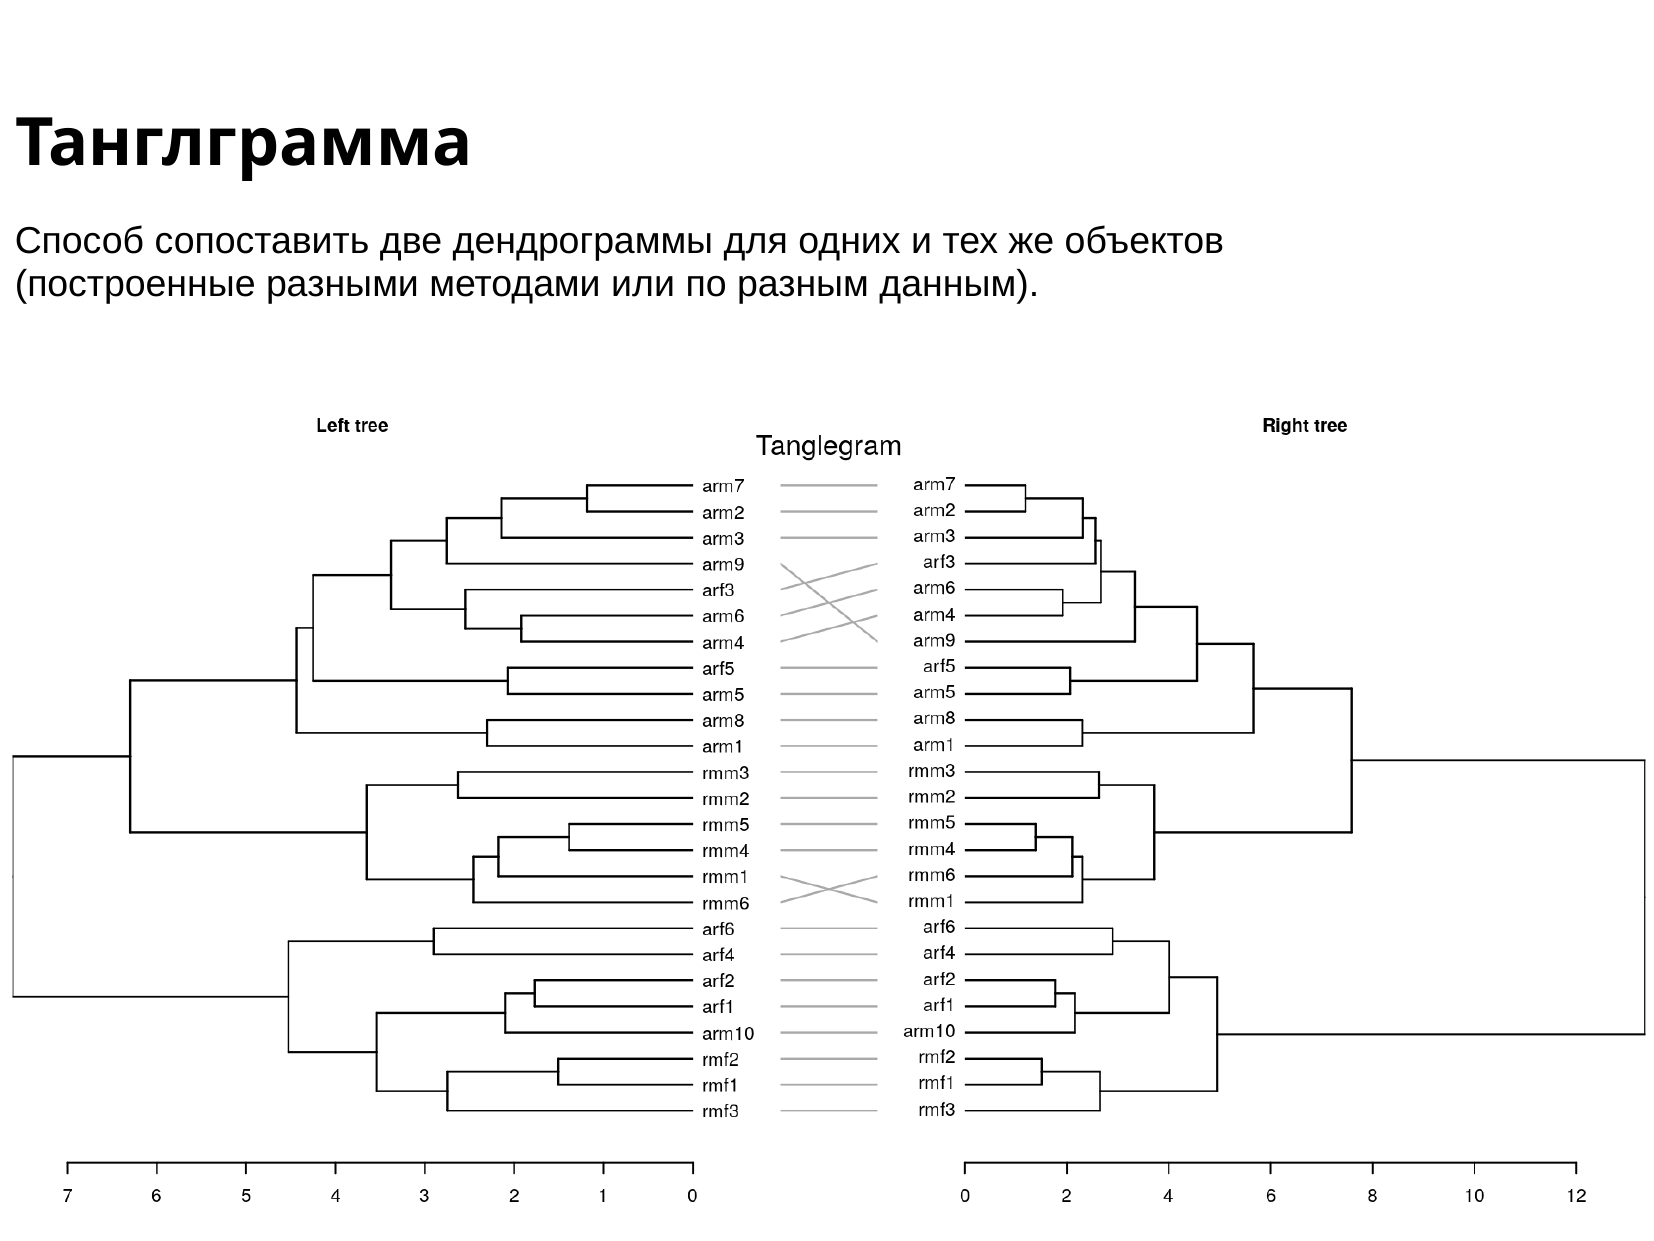

# Танглграмма
Способ сопоставить две дендрограммы для одних и тех же объектов
(построенные разными методами или по разным данным).